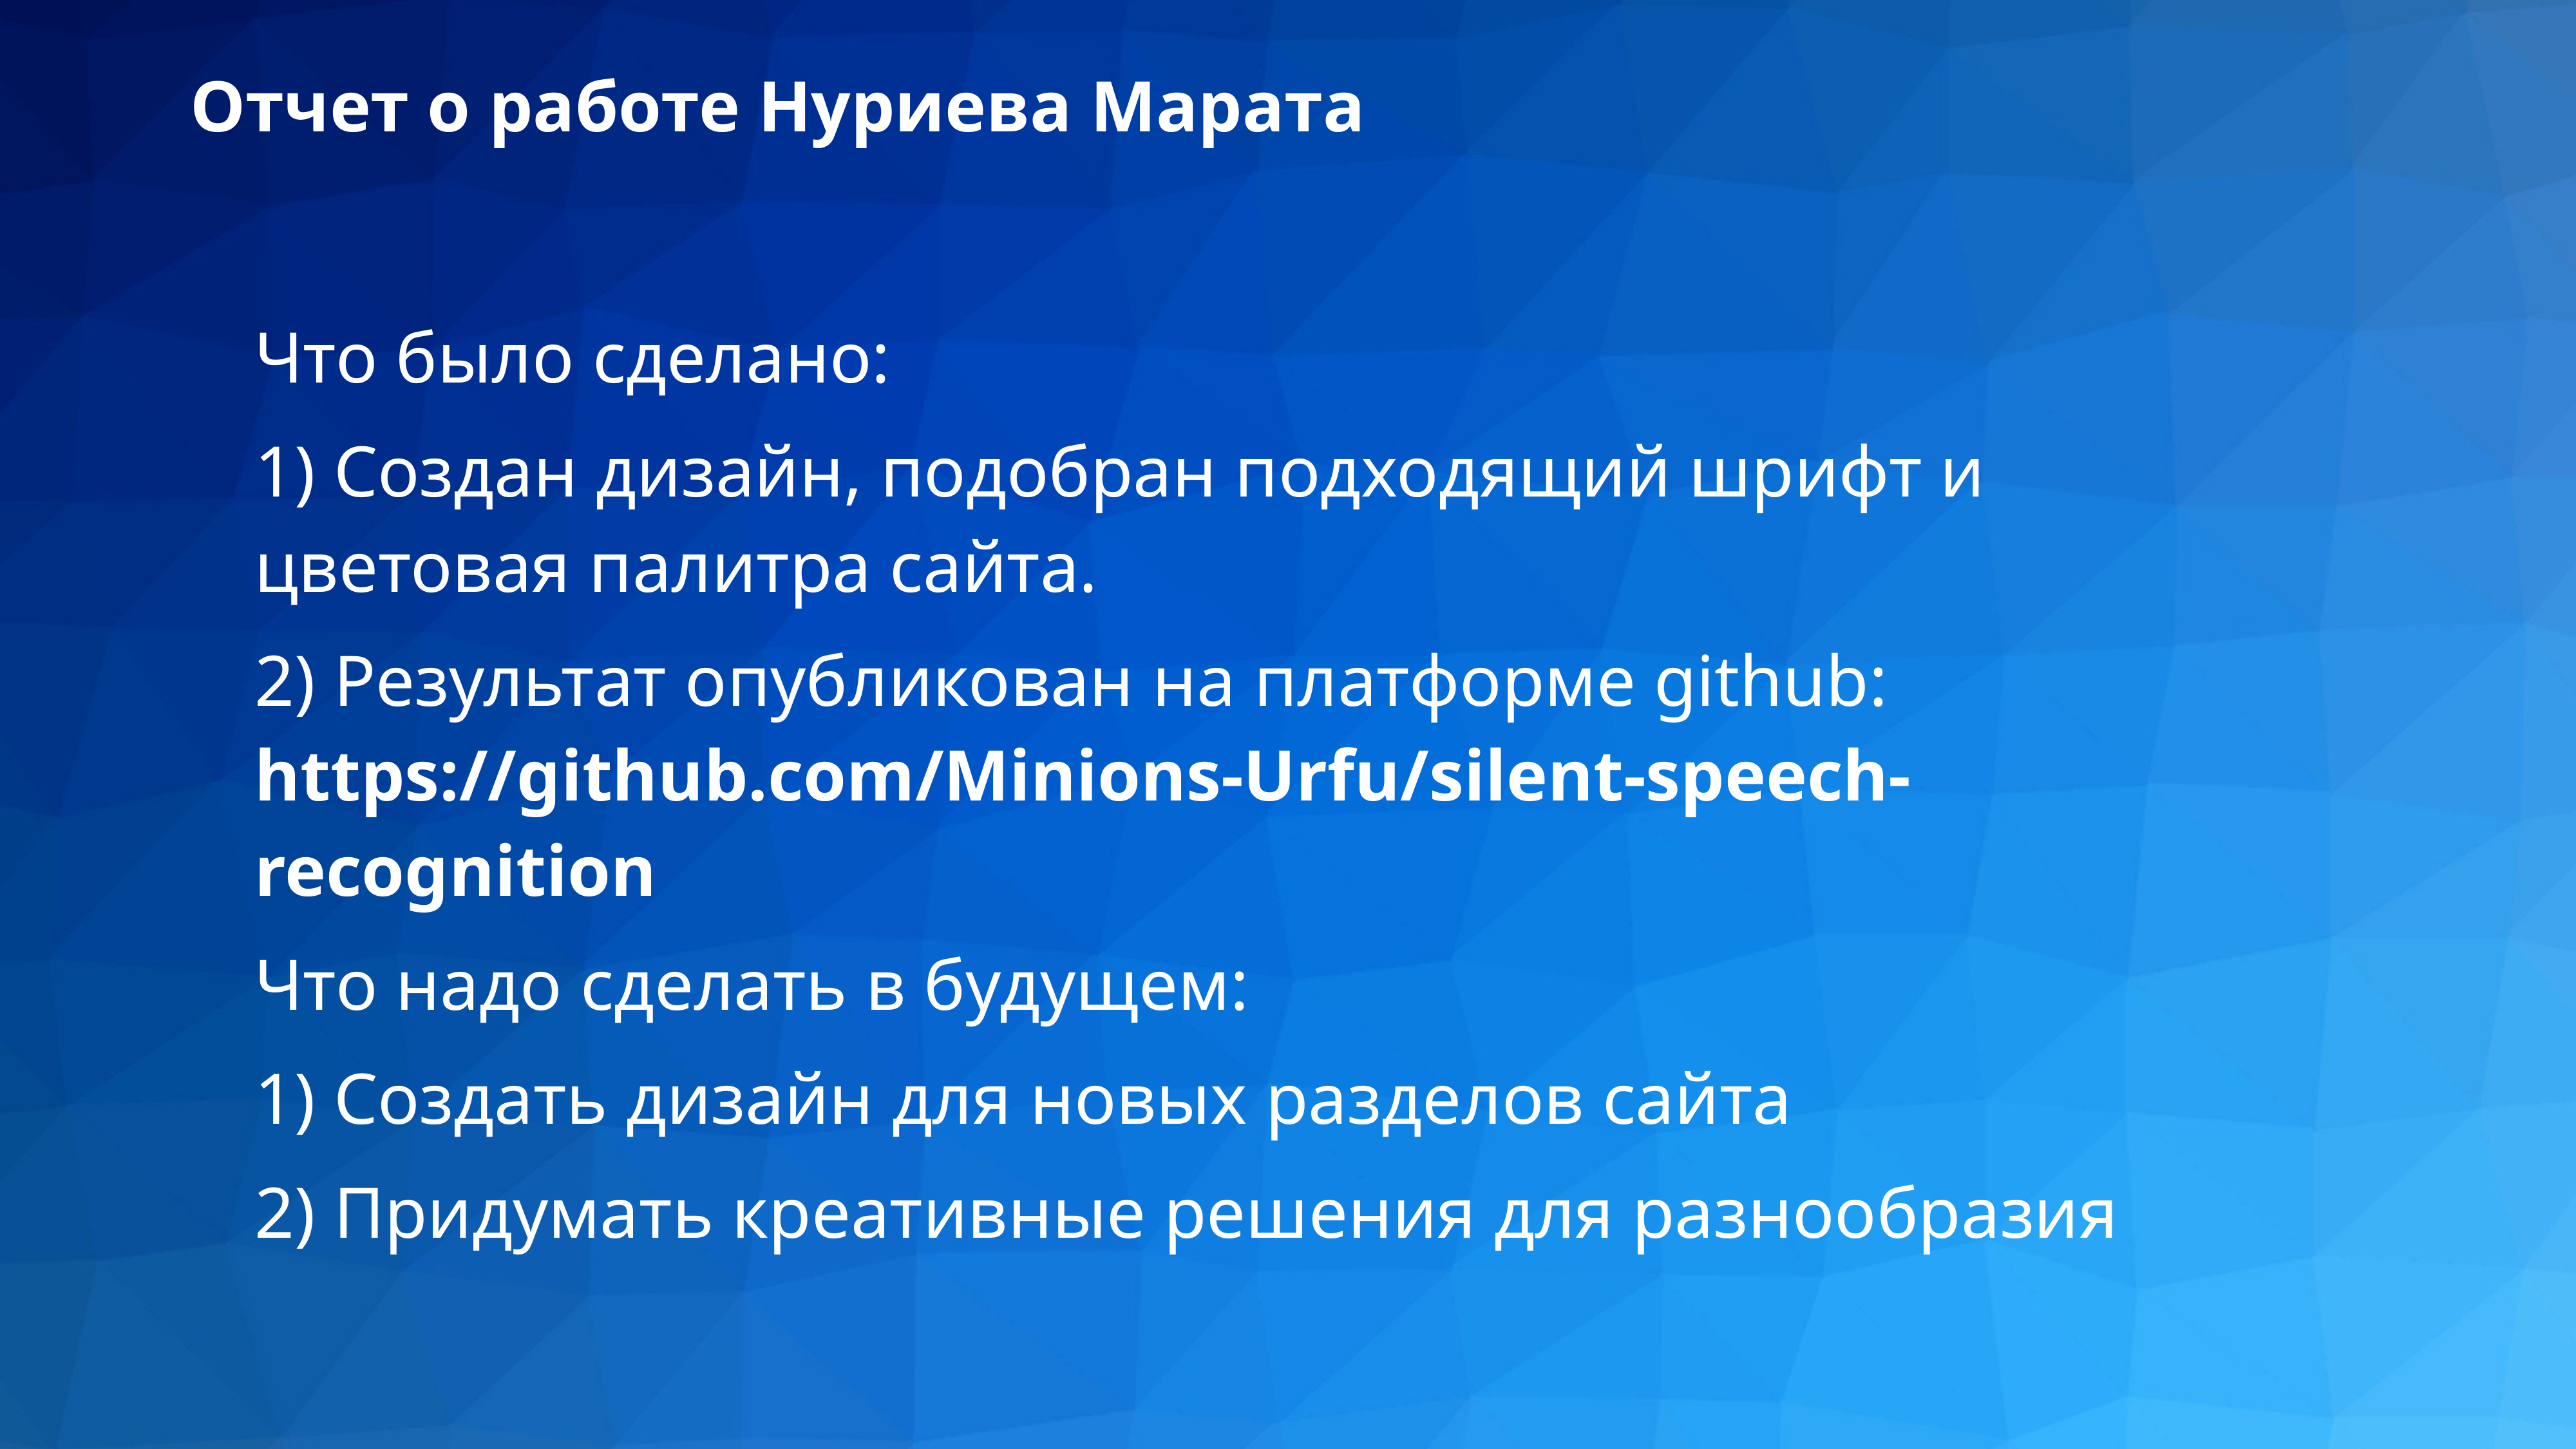

# Отчет о работе Нуриева Марата
Что было сделано:
1) Создан дизайн, подобран подходящий шрифт и цветовая палитра сайта.
2) Результат опубликован на платформе github: https://github.com/Minions-Urfu/silent-speech-recognition
Что надо сделать в будущем:
1) Создать дизайн для новых разделов сайта
2) Придумать креативные решения для разнообразия